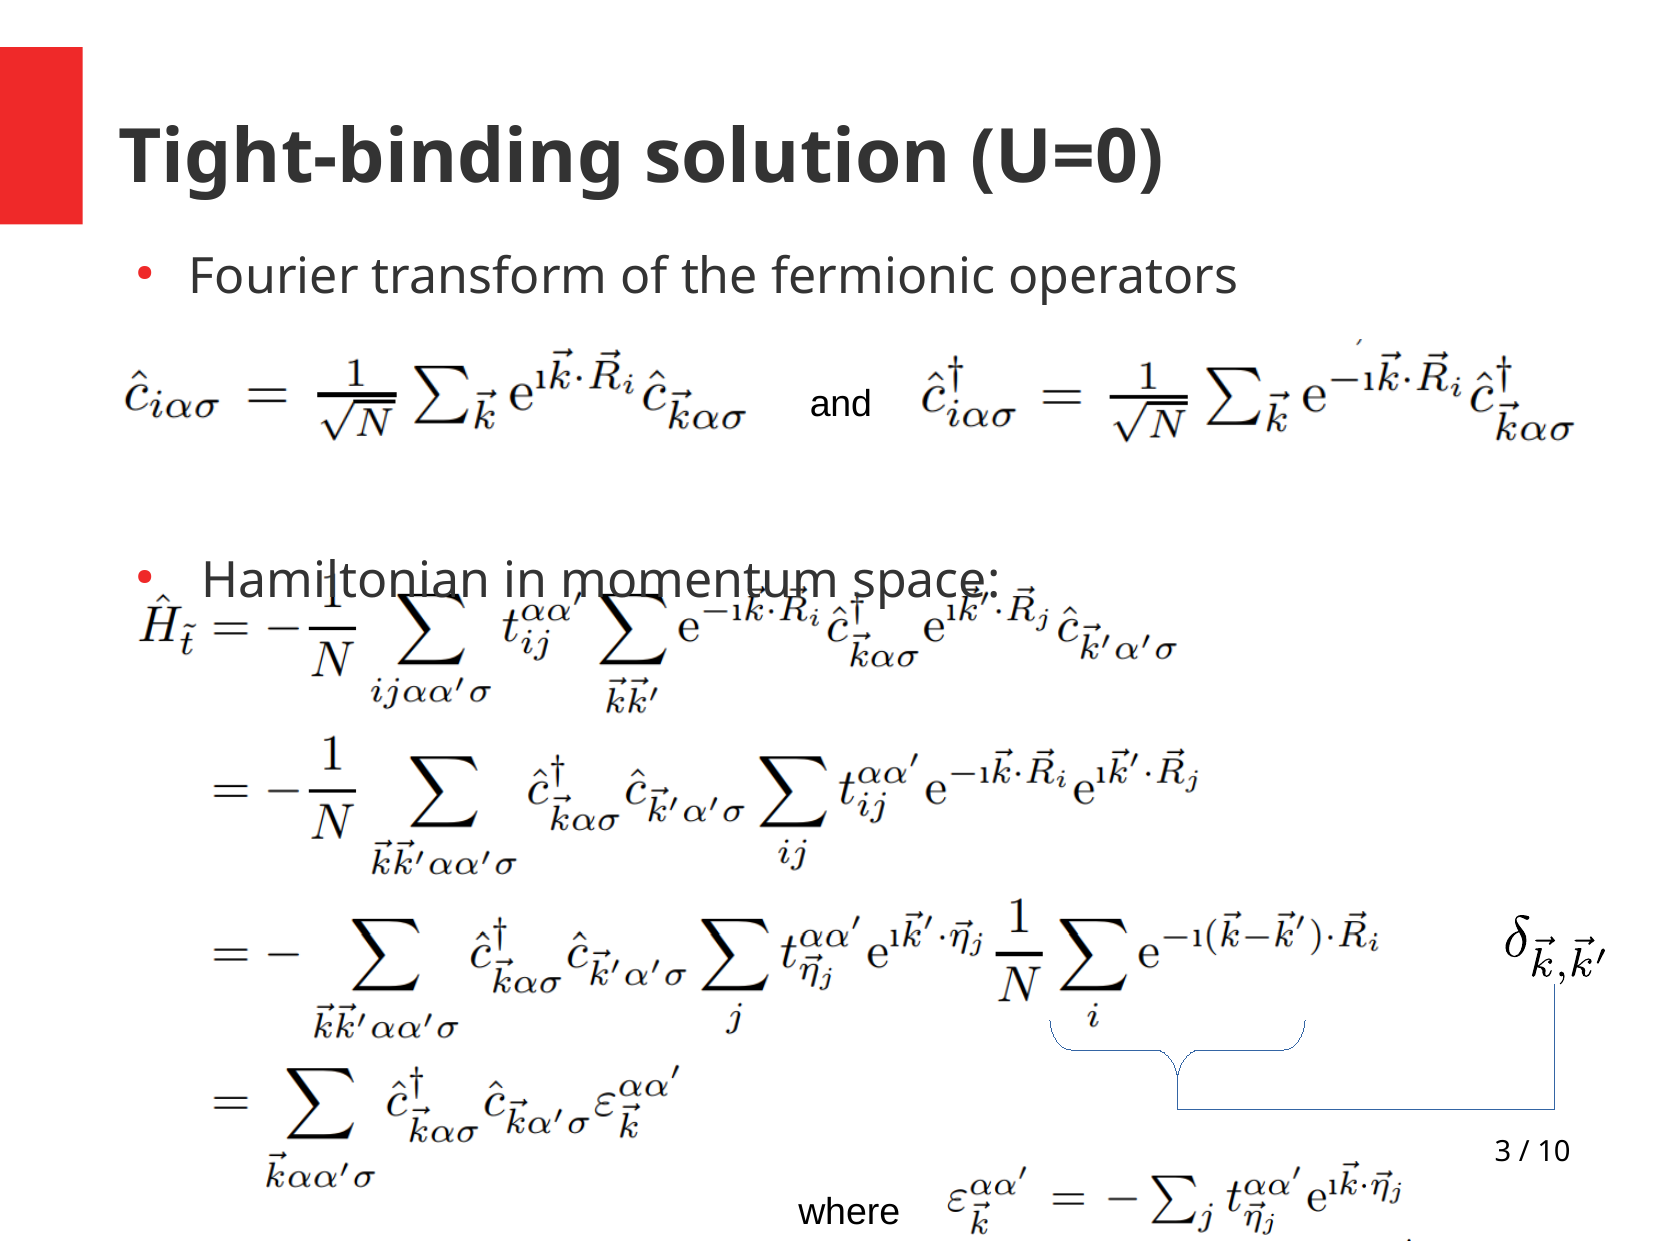

# Tight-binding solution (U=0)
Fourier transform of the fermionic operators
 Hamiltonian in momentum space:
and
3
where